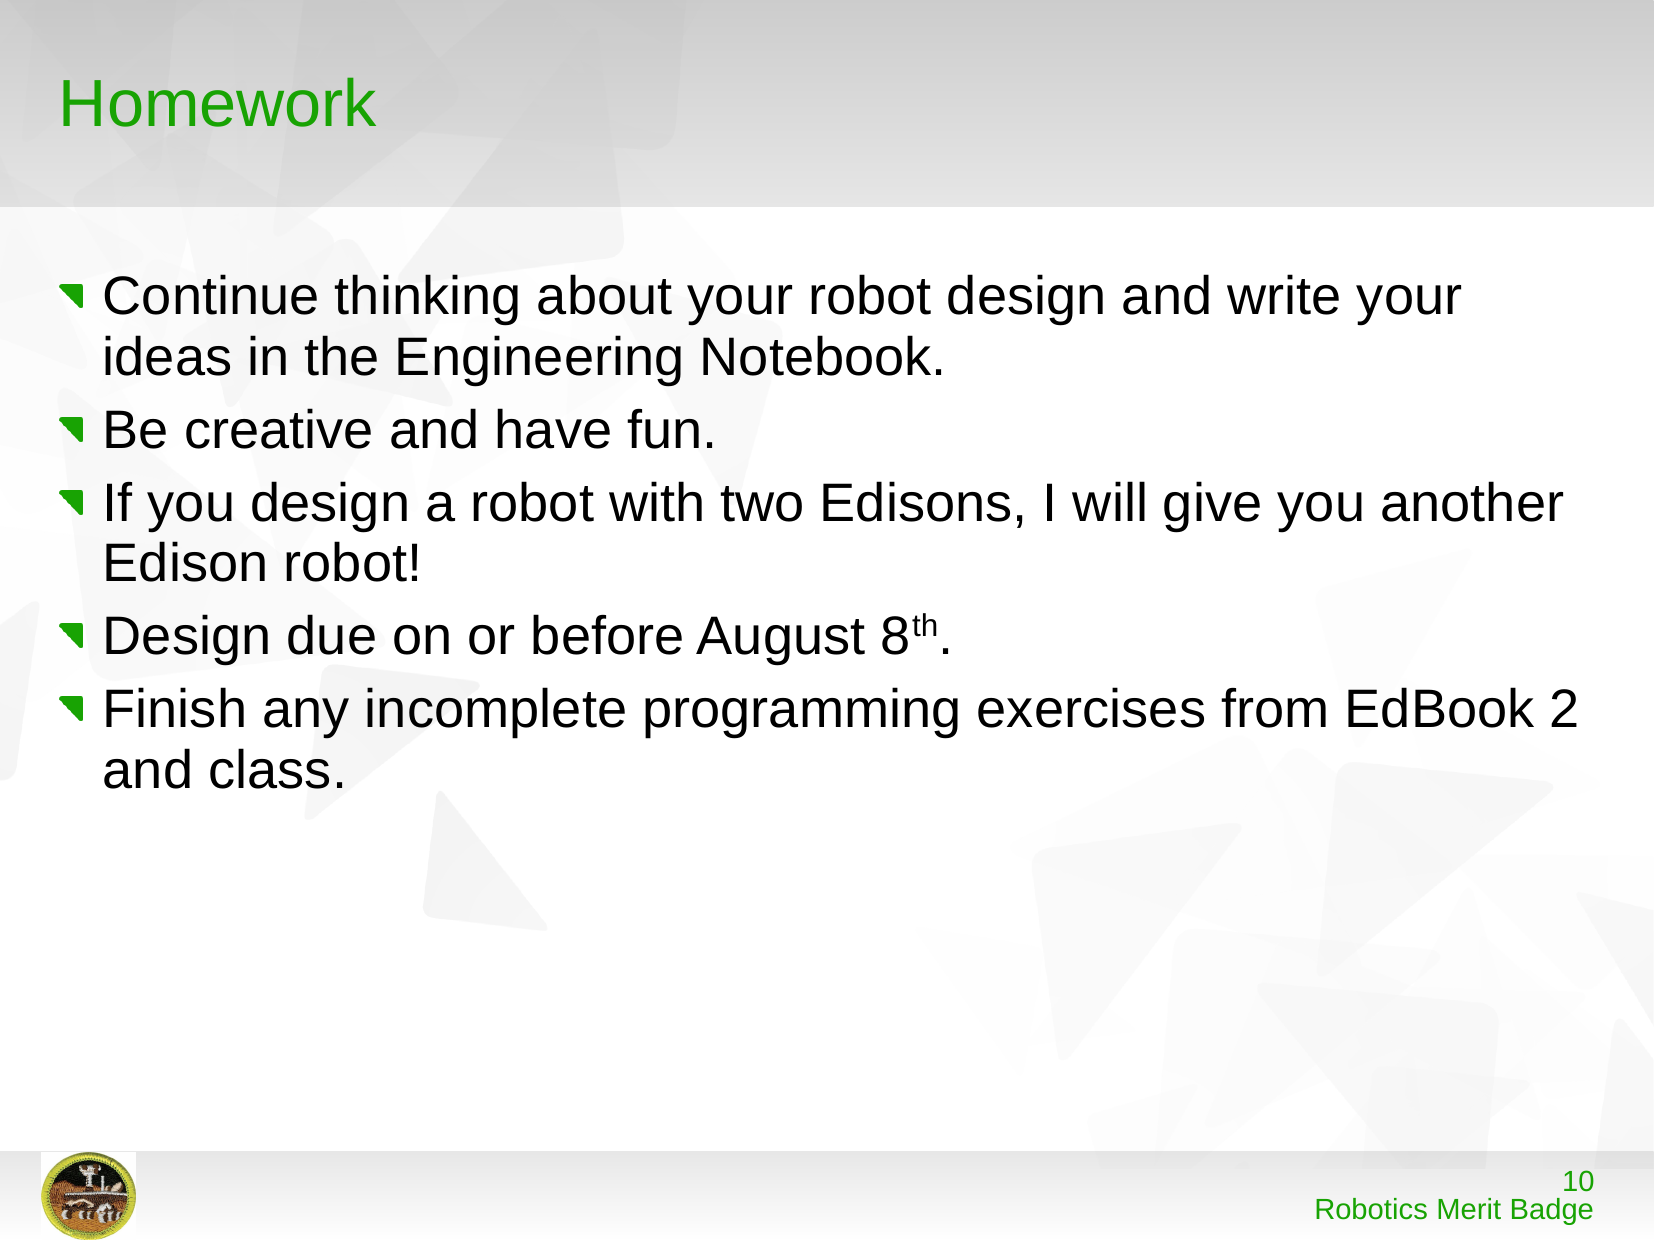

# Homework
Continue thinking about your robot design and write your ideas in the Engineering Notebook.
Be creative and have fun.
If you design a robot with two Edisons, I will give you another Edison robot!
Design due on or before August 8th.
Finish any incomplete programming exercises from EdBook 2 and class.
10
Robotics Merit Badge